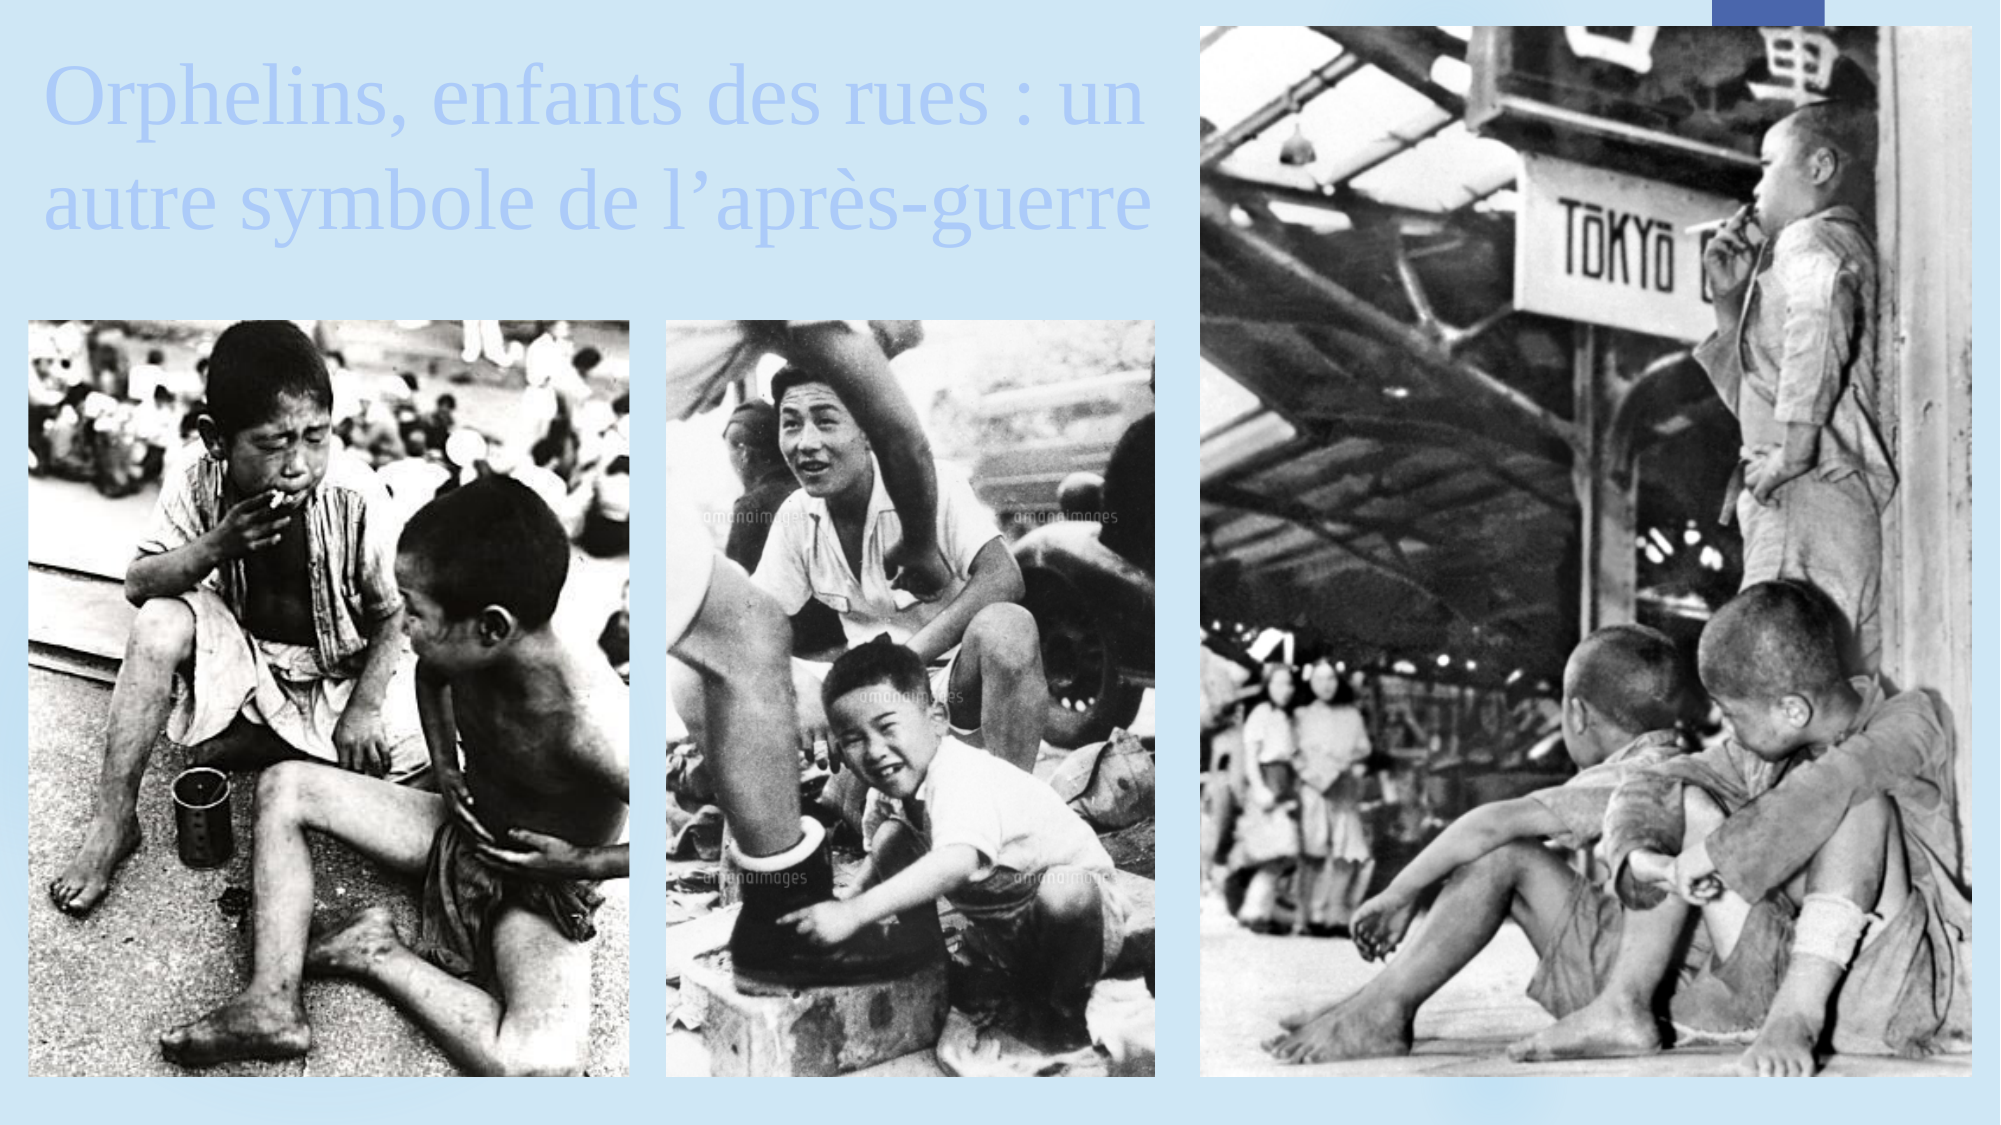

# Orphelins, enfants des rues : un autre symbole de l’après-guerre